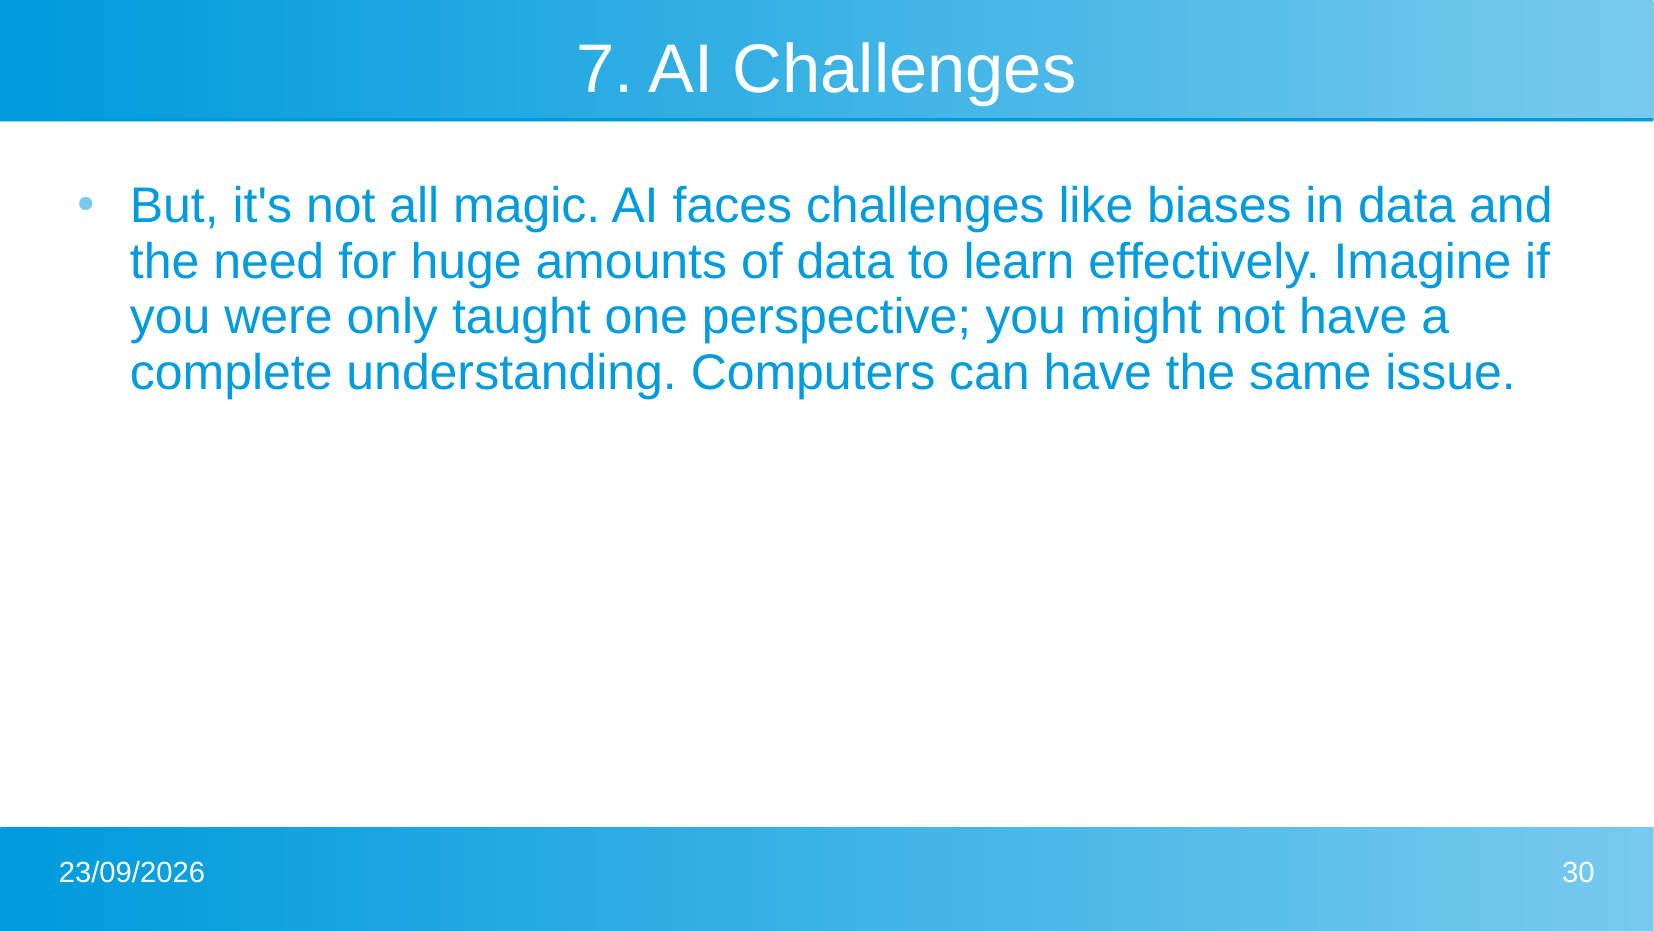

# 7. AI Challenges
But, it's not all magic. AI faces challenges like biases in data and the need for huge amounts of data to learn effectively. Imagine if you were only taught one perspective; you might not have a complete understanding. Computers can have the same issue.
30